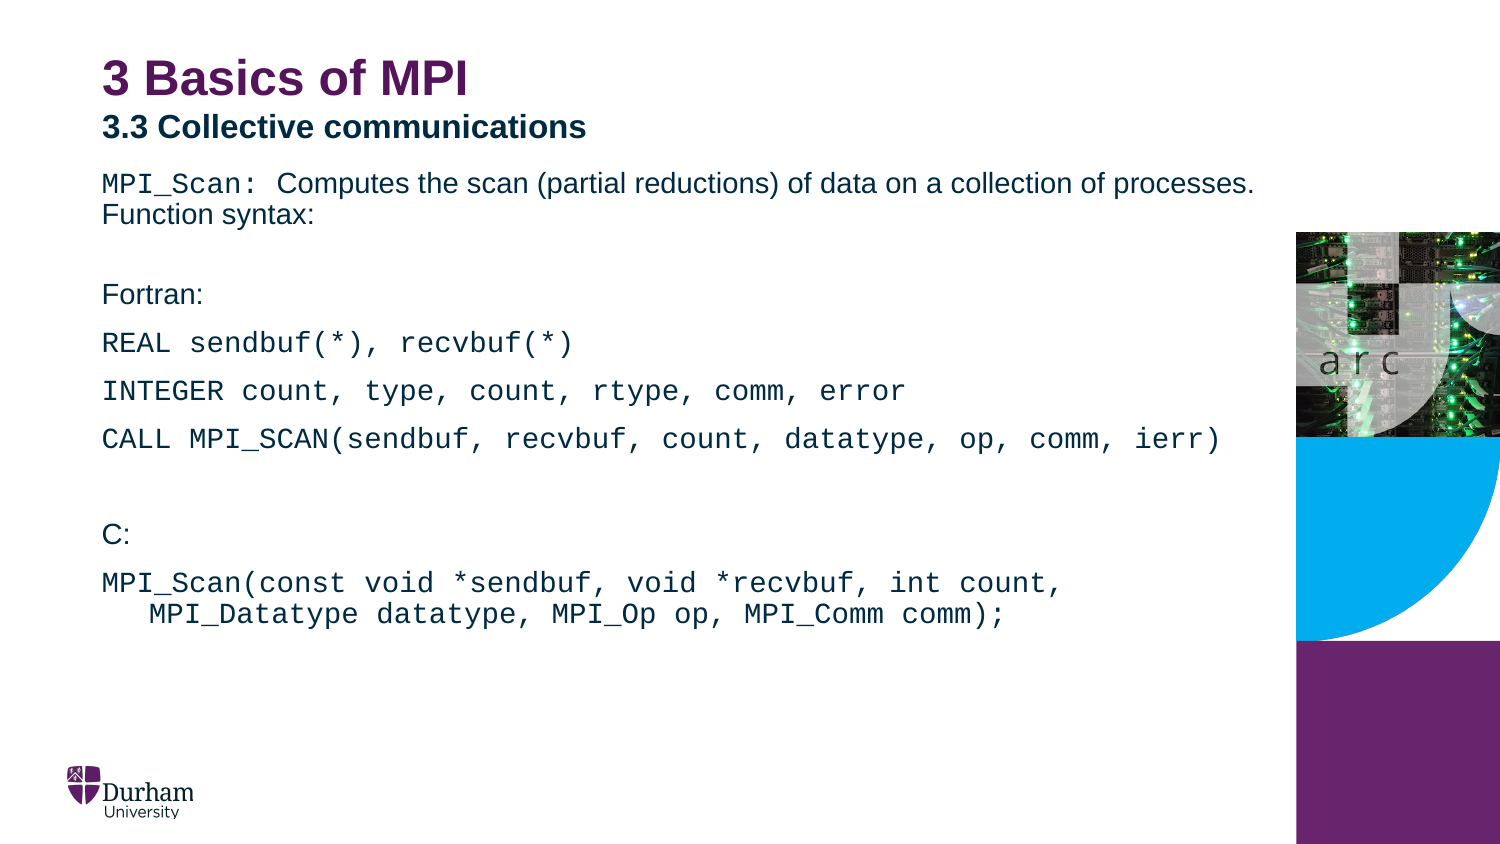

# 3 Basics of MPI 3.3 Collective communications
MPI_Scan: Computes the scan (partial reductions) of data on a collection of processes. Function syntax:
Fortran:
REAL sendbuf(*), recvbuf(*)
INTEGER count, type, count, rtype, comm, error
CALL MPI_SCAN(sendbuf, recvbuf, count, datatype, op, comm, ierr)
C:
MPI_Scan(const void *sendbuf, void *recvbuf, int count, MPI_Datatype datatype, MPI_Op op, MPI_Comm comm);